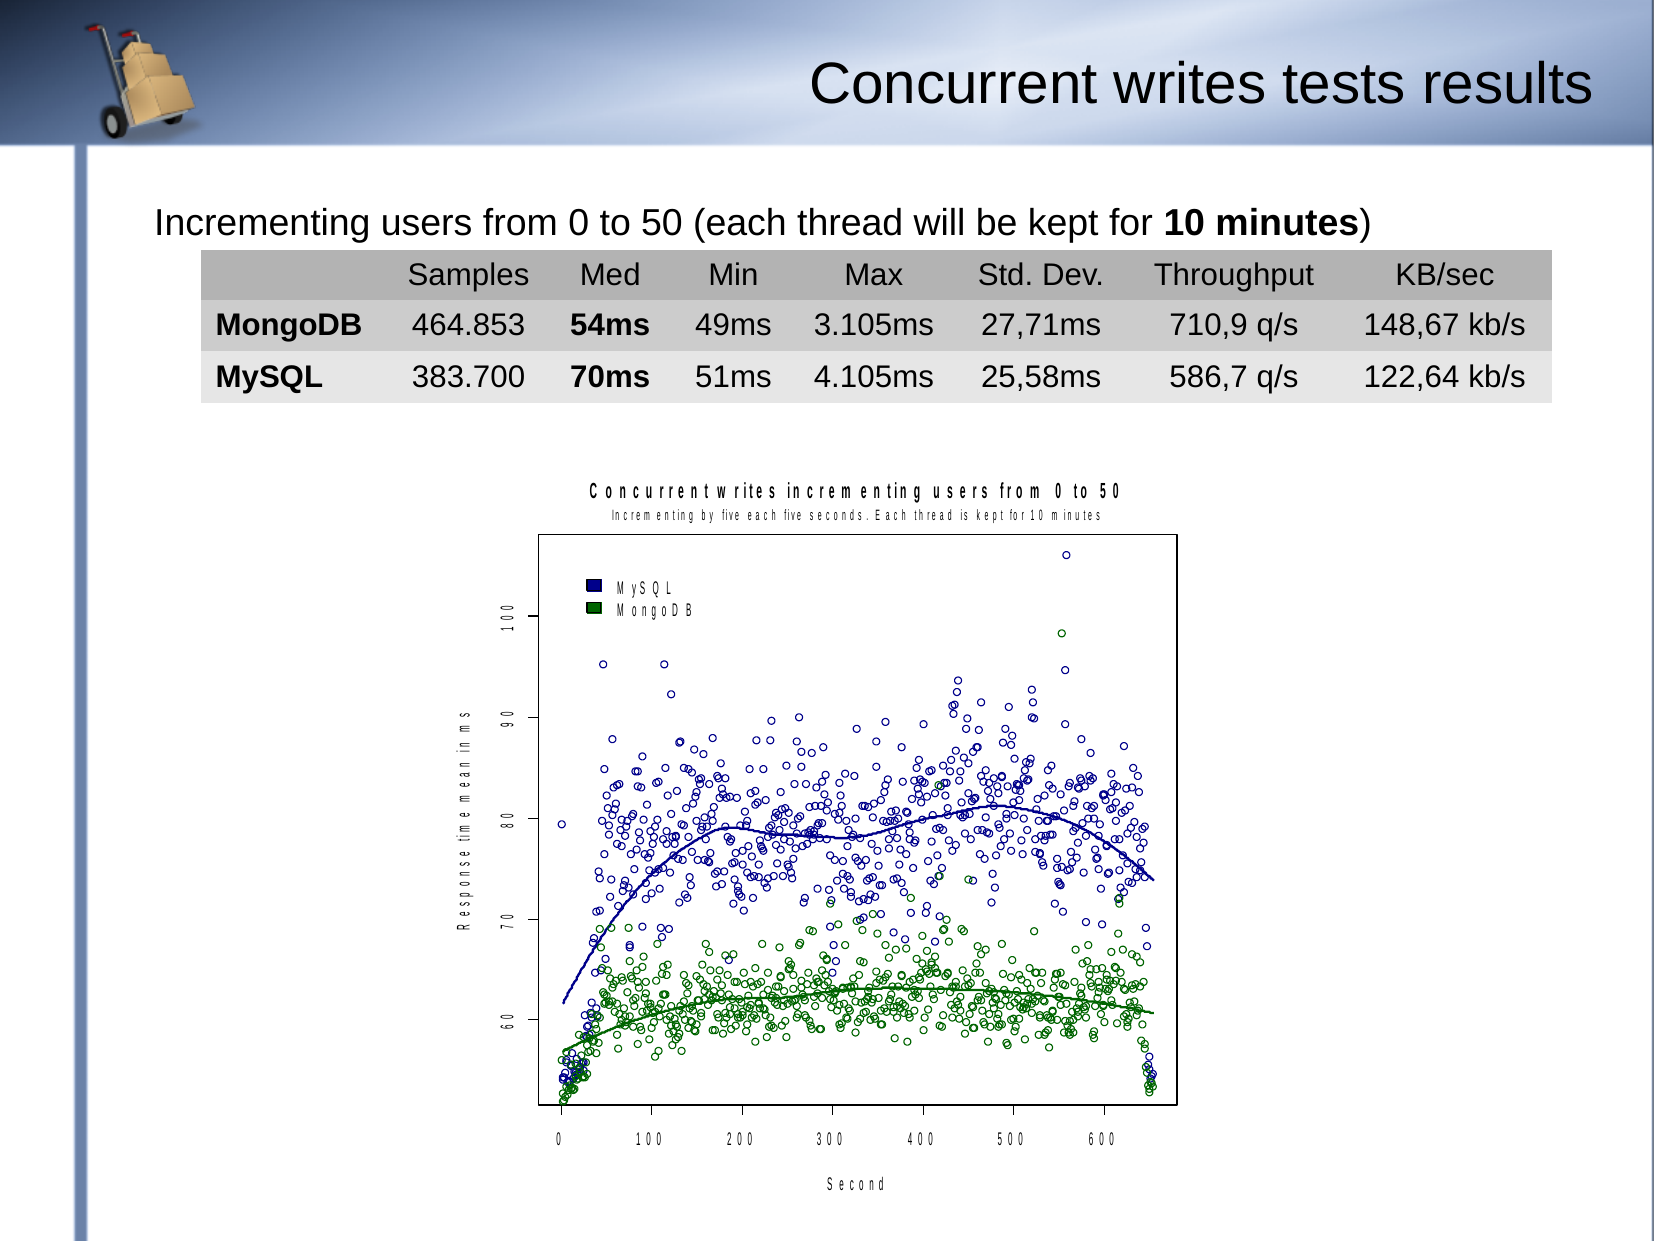

# Concurrent writes tests results
Incrementing users from 0 to 50 (each thread will be kept for 10 minutes)
| | Samples | Med | Min | Max | Std. Dev. | Throughput | KB/sec |
| --- | --- | --- | --- | --- | --- | --- | --- |
| MongoDB | 464.853 | 54ms | 49ms | 3.105ms | 27,71ms | 710,9 q/s | 148,67 kb/s |
| MySQL | 383.700 | 70ms | 51ms | 4.105ms | 25,58ms | 586,7 q/s | 122,64 kb/s |